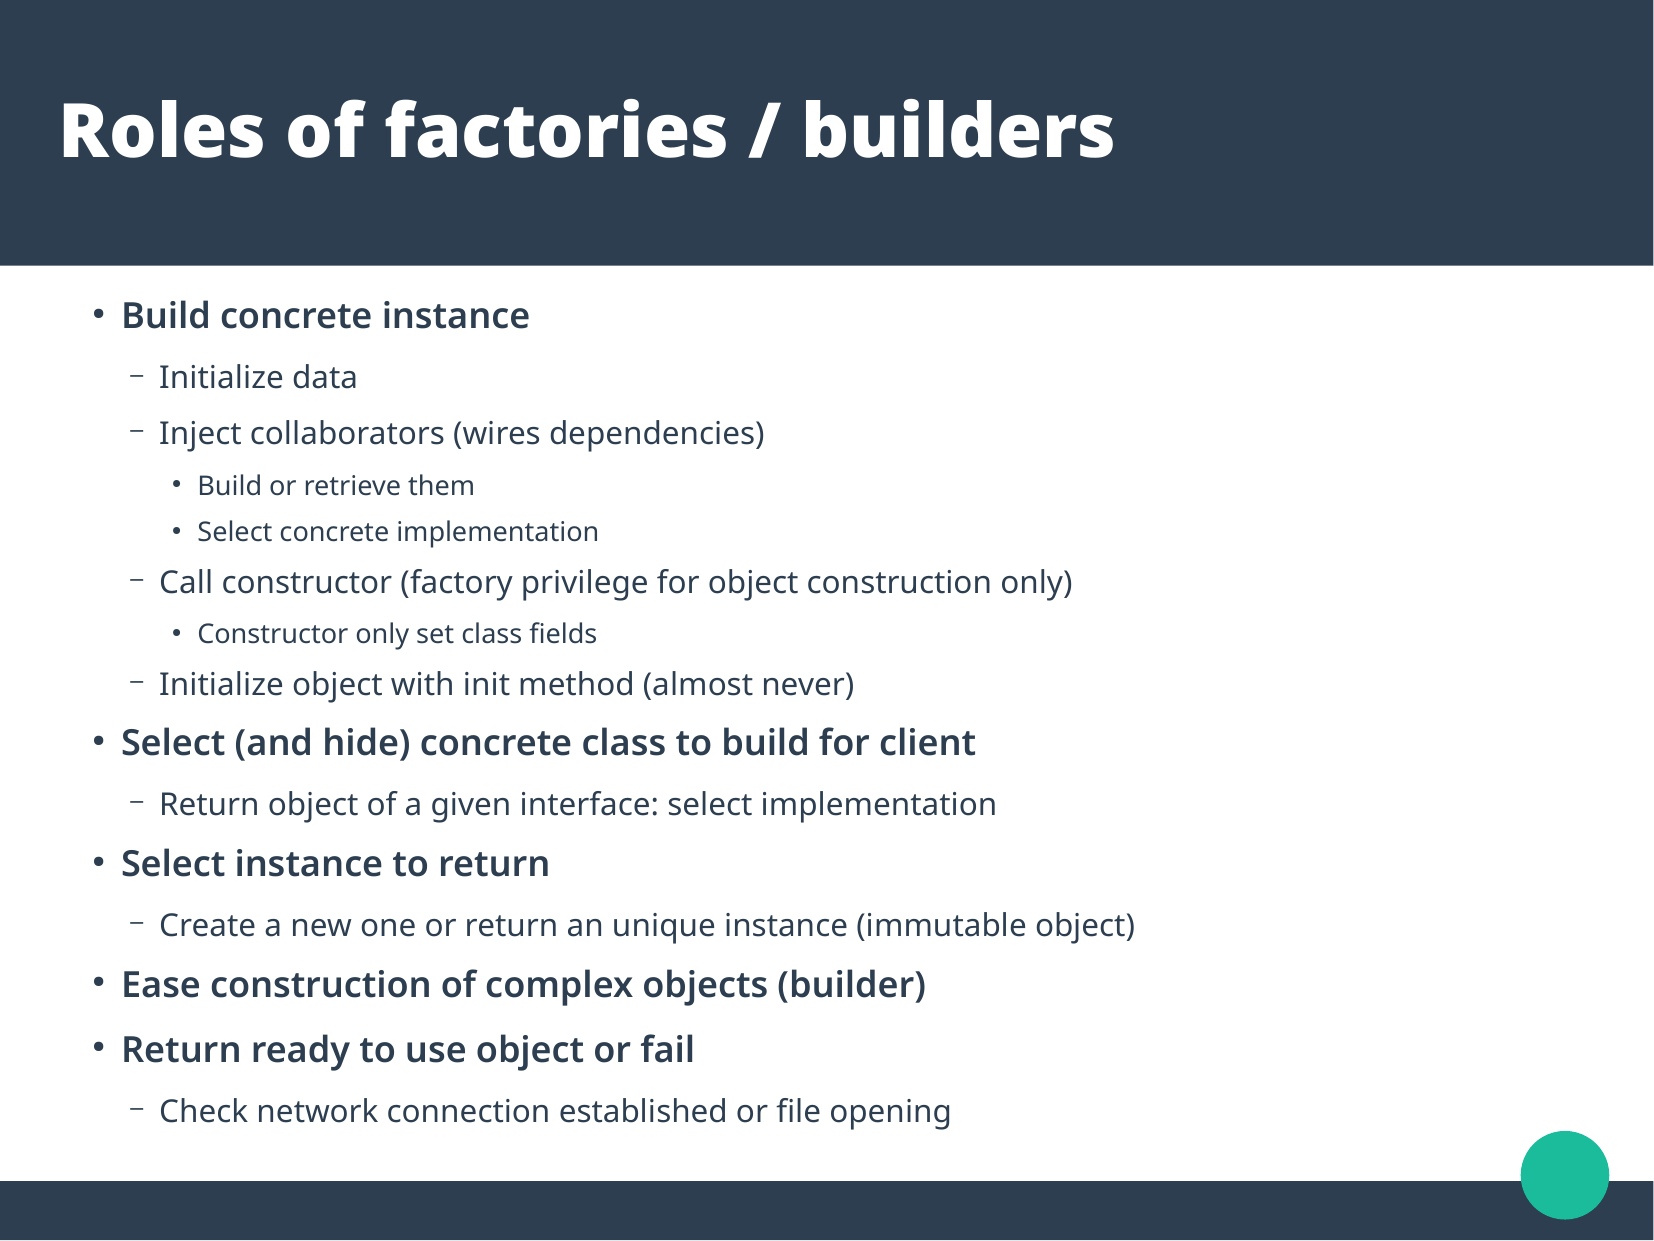

# Roles of factories / builders
Build concrete instance
Initialize data
Inject collaborators (wires dependencies)
Build or retrieve them
Select concrete implementation
Call constructor (factory privilege for object construction only)
Constructor only set class fields
Initialize object with init method (almost never)
Select (and hide) concrete class to build for client
Return object of a given interface: select implementation
Select instance to return
Create a new one or return an unique instance (immutable object)
Ease construction of complex objects (builder)
Return ready to use object or fail
Check network connection established or file opening